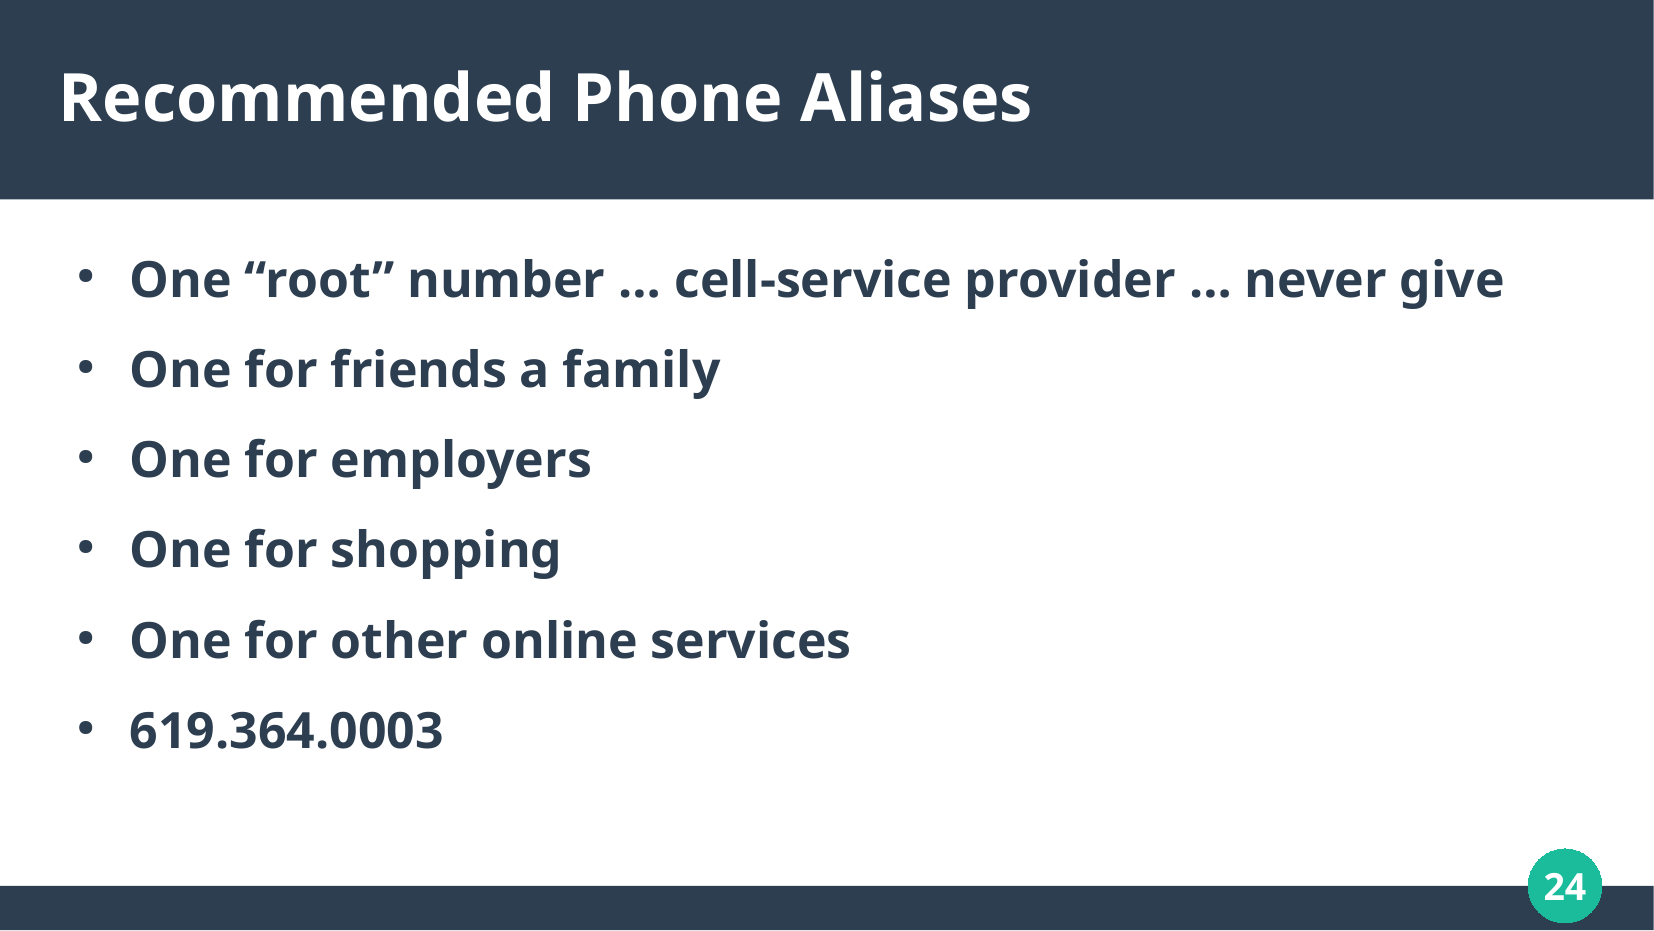

# Recommended Phone Aliases
One “root” number … cell-service provider … never give
One for friends a family
One for employers
One for shopping
One for other online services
619.364.0003
24